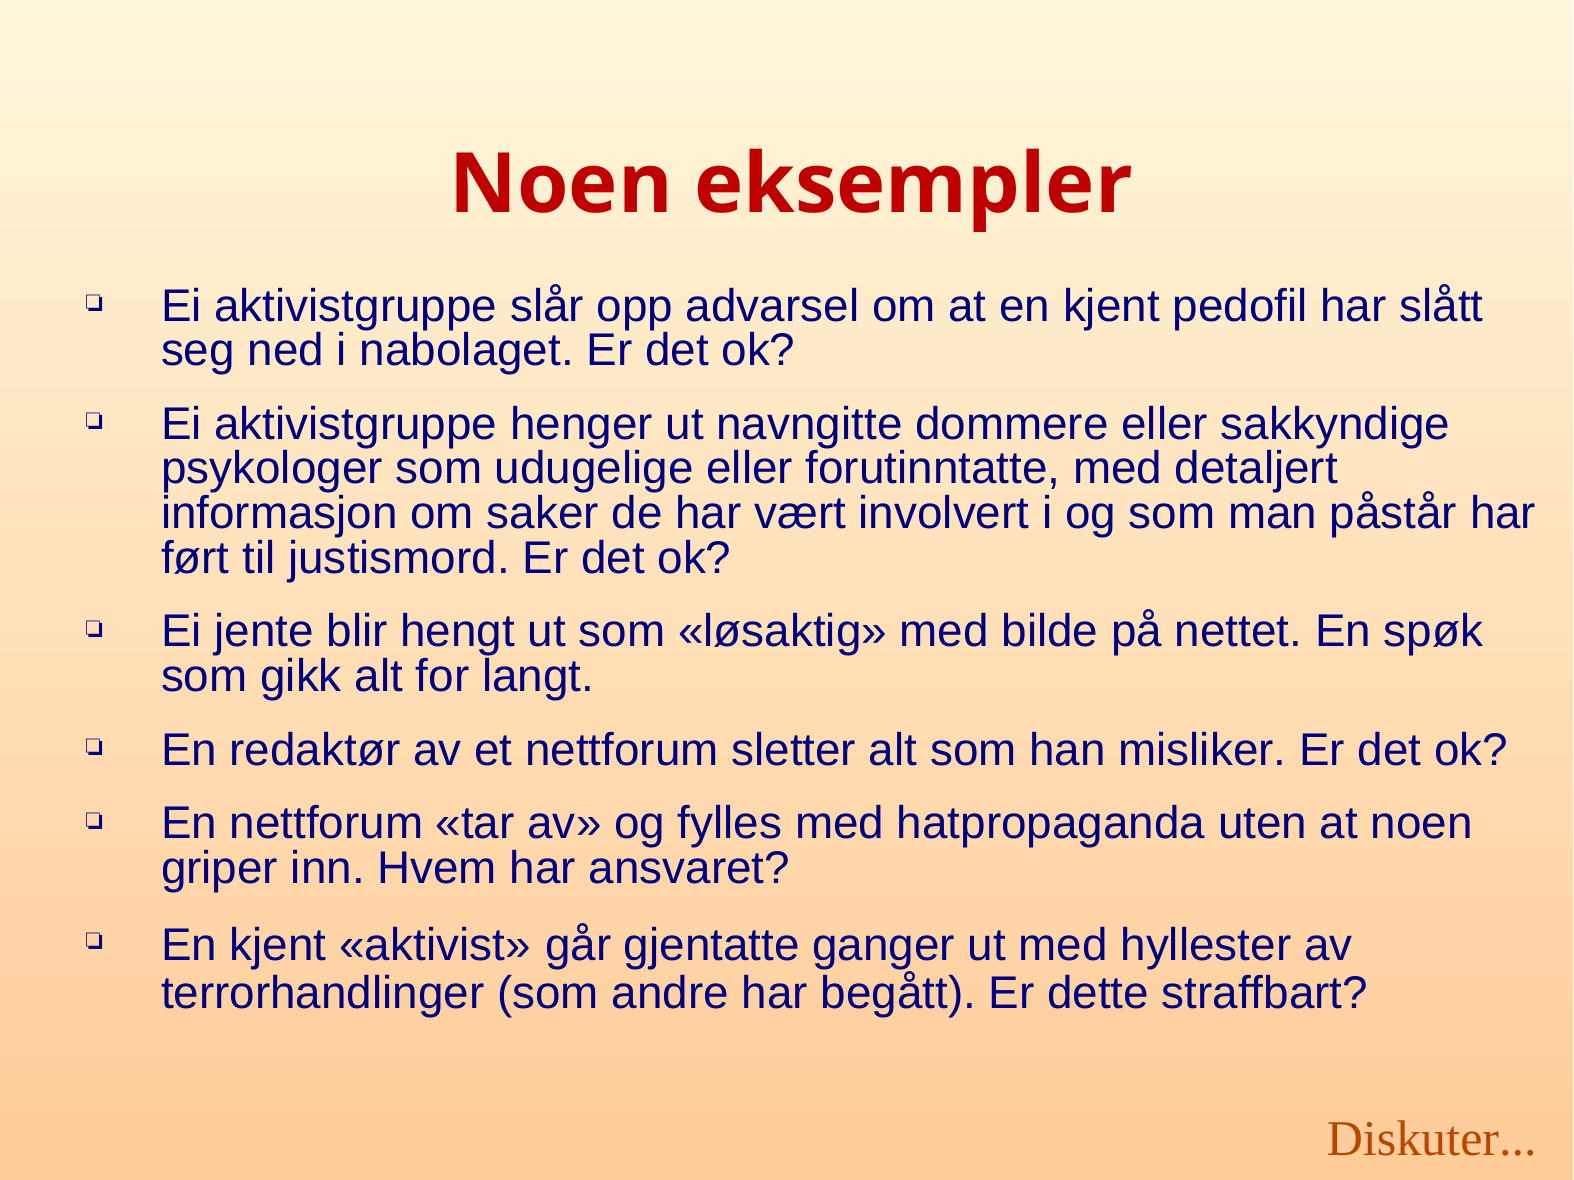

# Noen eksempler
Ei aktivistgruppe slår opp advarsel om at en kjent pedofil har slått seg ned i nabolaget. Er det ok?
Ei aktivistgruppe henger ut navngitte dommere eller sakkyndige psykologer som udugelige eller forutinntatte, med detaljert informasjon om saker de har vært involvert i og som man påstår har ført til justismord. Er det ok?
Ei jente blir hengt ut som «løsaktig» med bilde på nettet. En spøk som gikk alt for langt.
En redaktør av et nettforum sletter alt som han misliker. Er det ok?
En nettforum «tar av» og fylles med hatpropaganda uten at noen griper inn. Hvem har ansvaret?
En kjent «aktivist» går gjentatte ganger ut med hyllester av terrorhandlinger (som andre har begått). Er dette straffbart?
Diskuter...